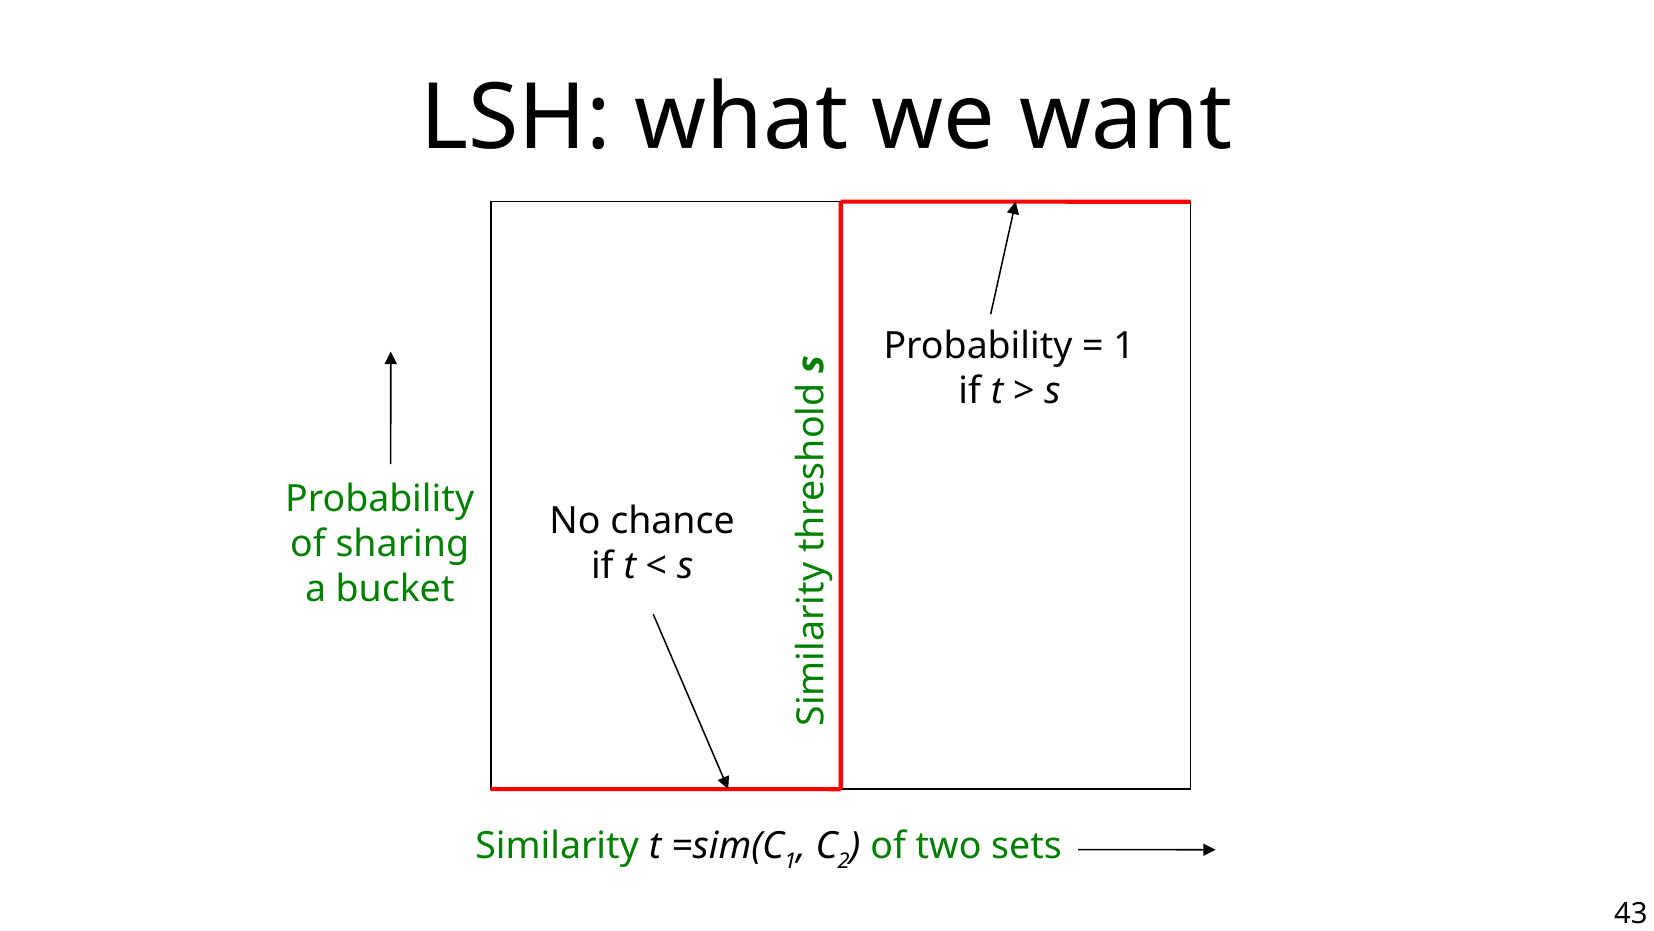

# LSH: what we want
Probability = 1 if t > s
Probability
of sharing
a bucket
No chance
if t < s
Similarity threshold s
 Similarity t =sim(C1, C2) of two sets
43